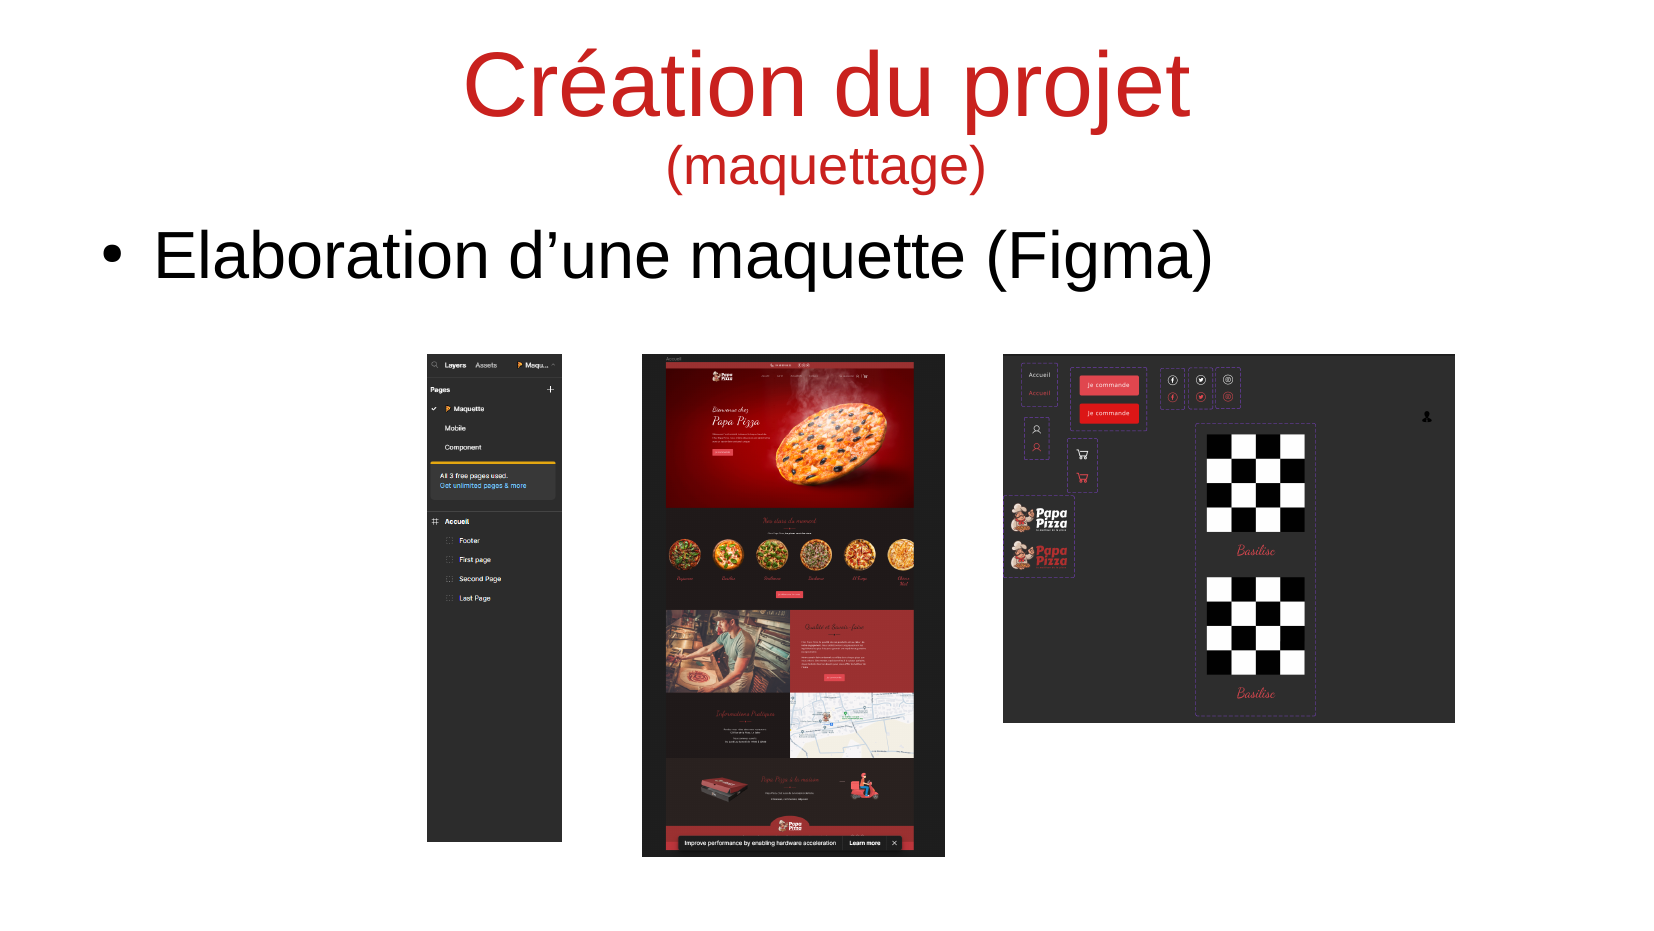

# Création du projet (maquettage)
Elaboration d’une maquette (Figma)